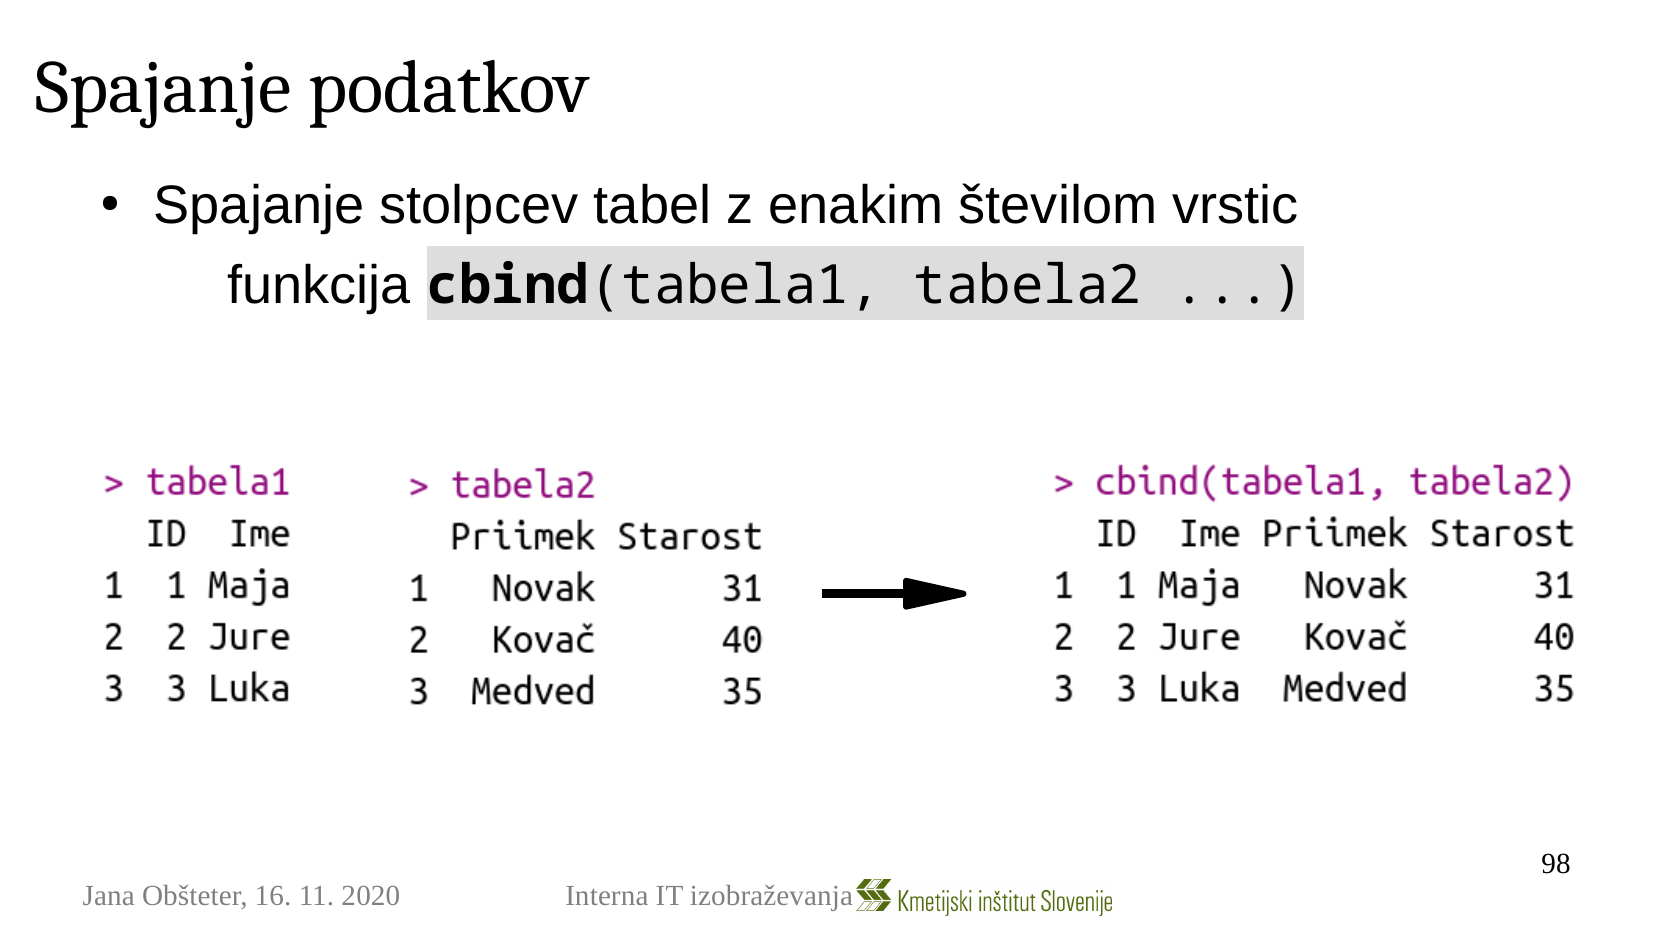

# Spajanje podatkov
Spajanje stolpcev tabel z enakim številom vrstic
	funkcija cbind(tabela1, tabela2 ...)
98